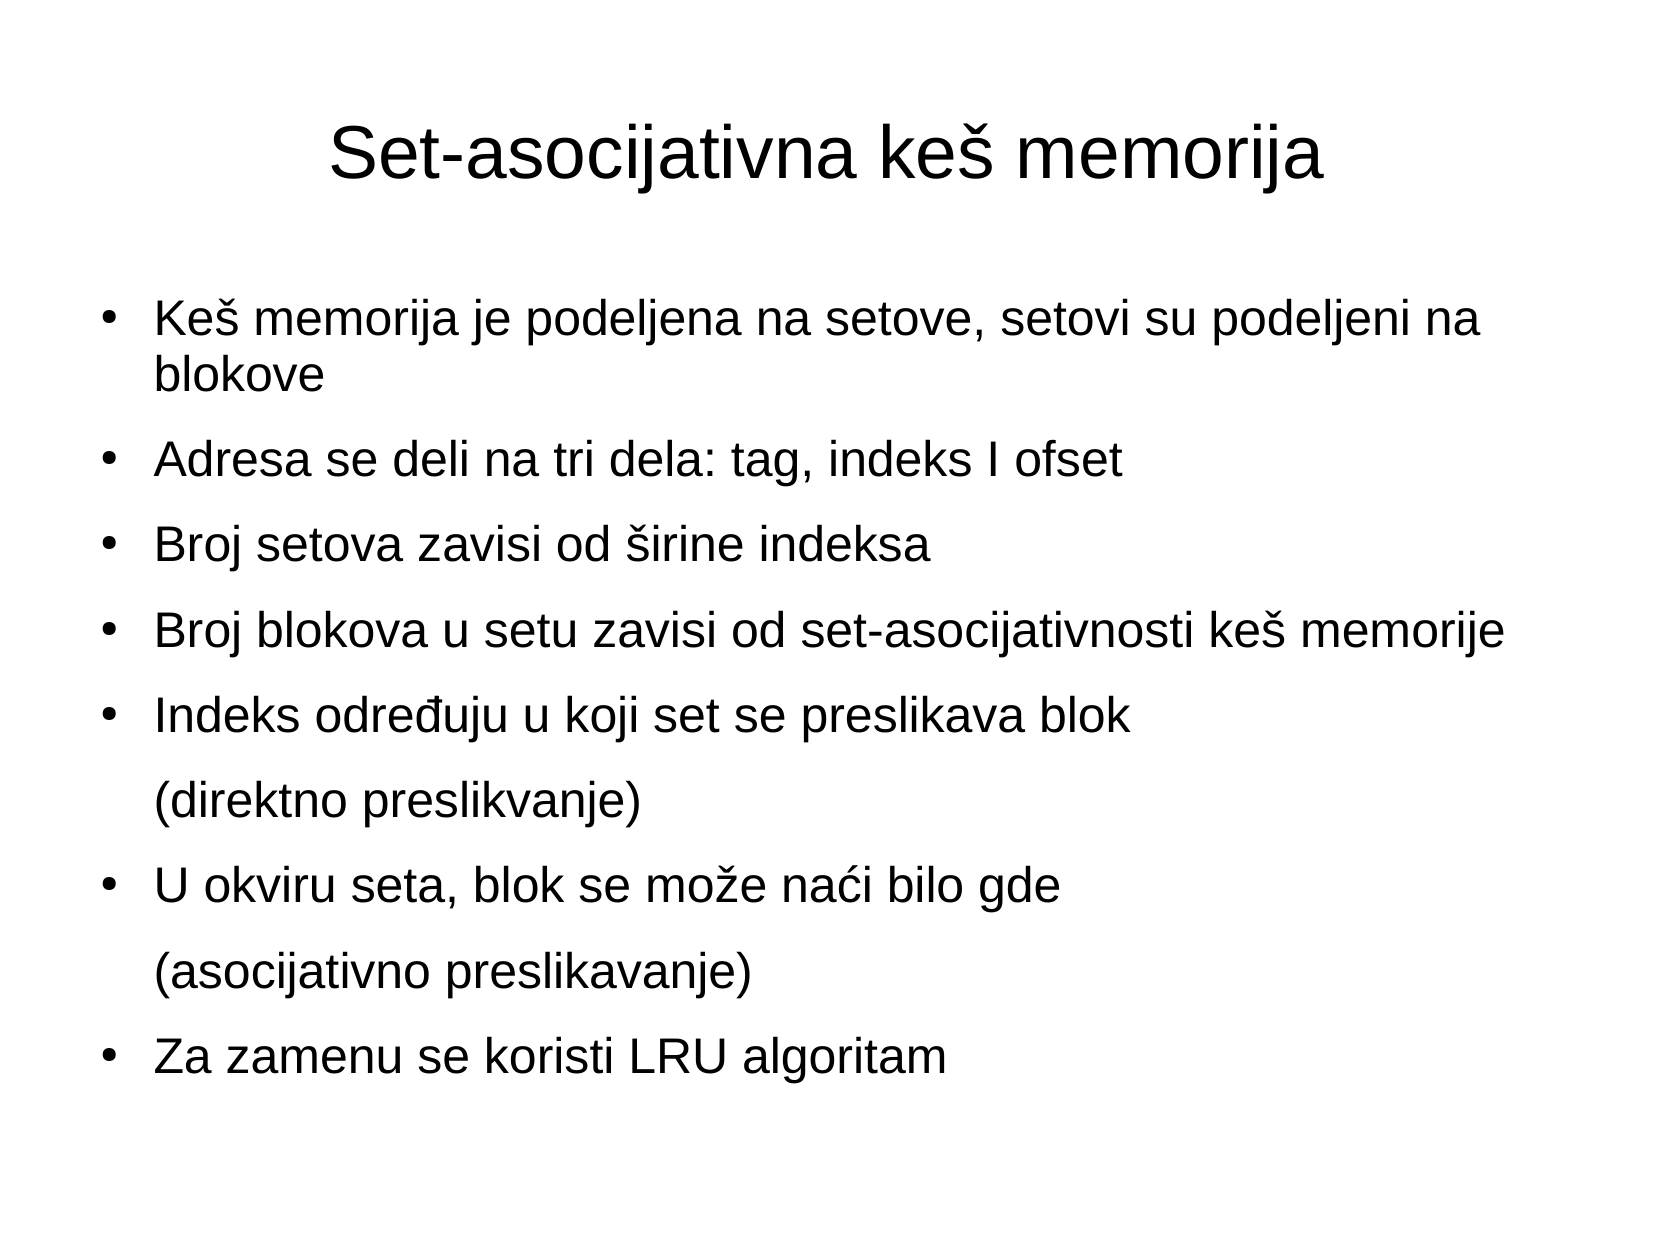

# Set-asocijativna keš memorija
Keš memorija je podeljena na setove, setovi su podeljeni na blokove
Adresa se deli na tri dela: tag, indeks I ofset
Broj setova zavisi od širine indeksa
Broj blokova u setu zavisi od set-asocijativnosti keš memorije
Indeks određuju u koji set se preslikava blok
(direktno preslikvanje)
U okviru seta, blok se može naći bilo gde
(asocijativno preslikavanje)
Za zamenu se koristi LRU algoritam